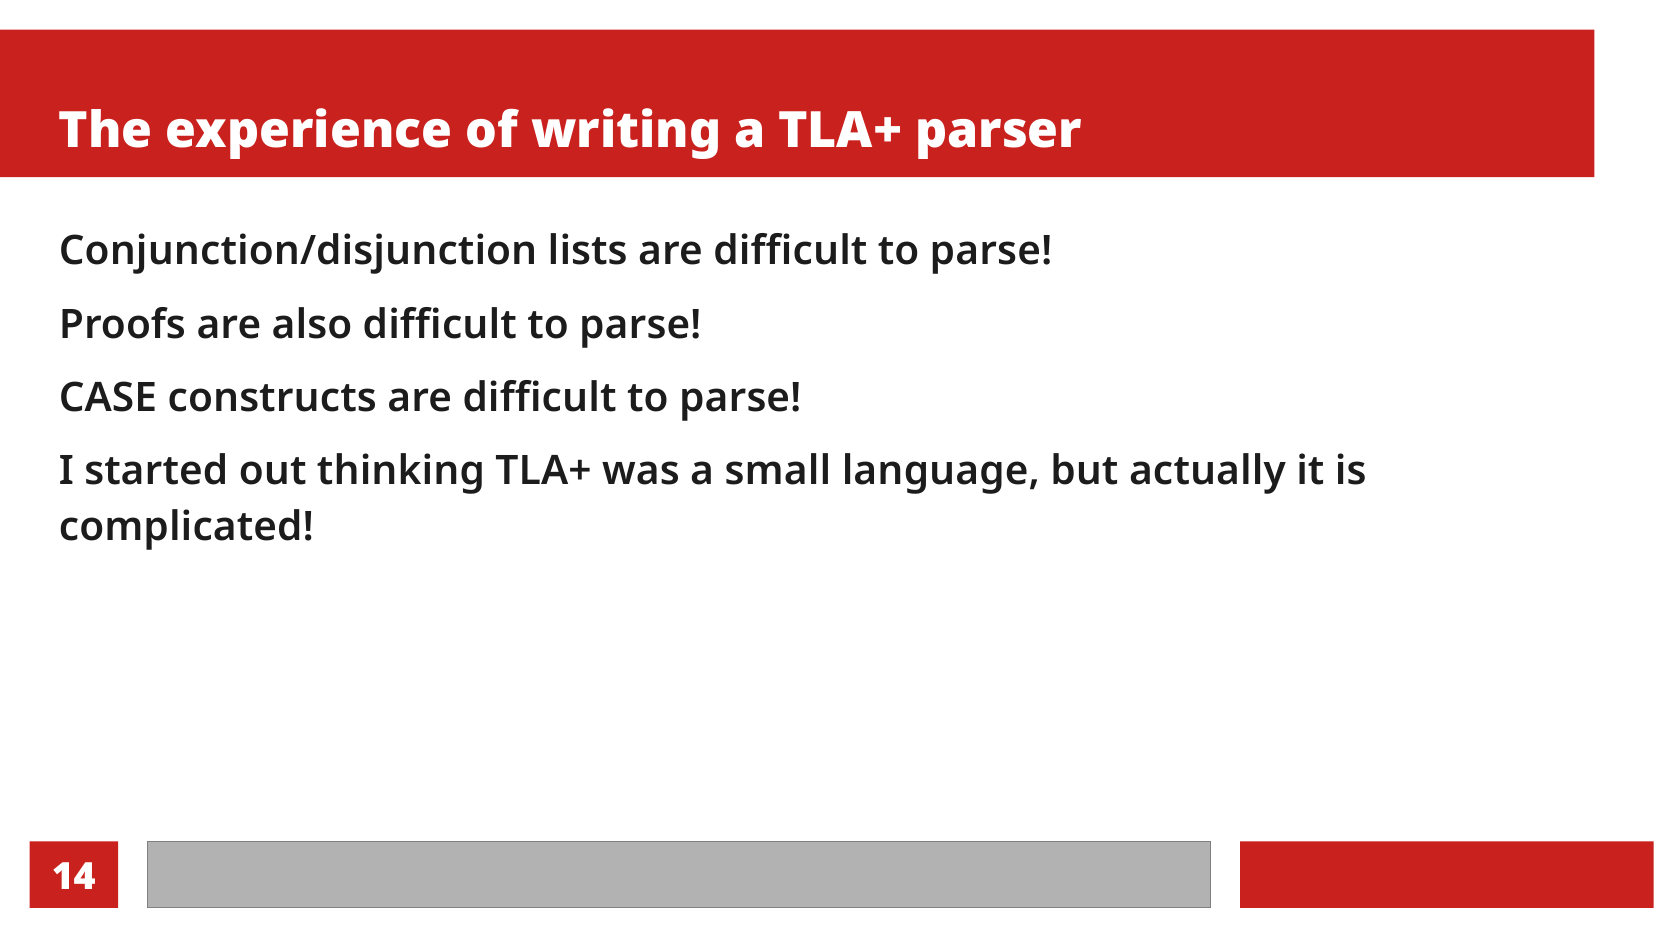

# The experience of writing a TLA+ parser
Conjunction/disjunction lists are difficult to parse!
Proofs are also difficult to parse!
CASE constructs are difficult to parse!
I started out thinking TLA+ was a small language, but actually it is complicated!
14